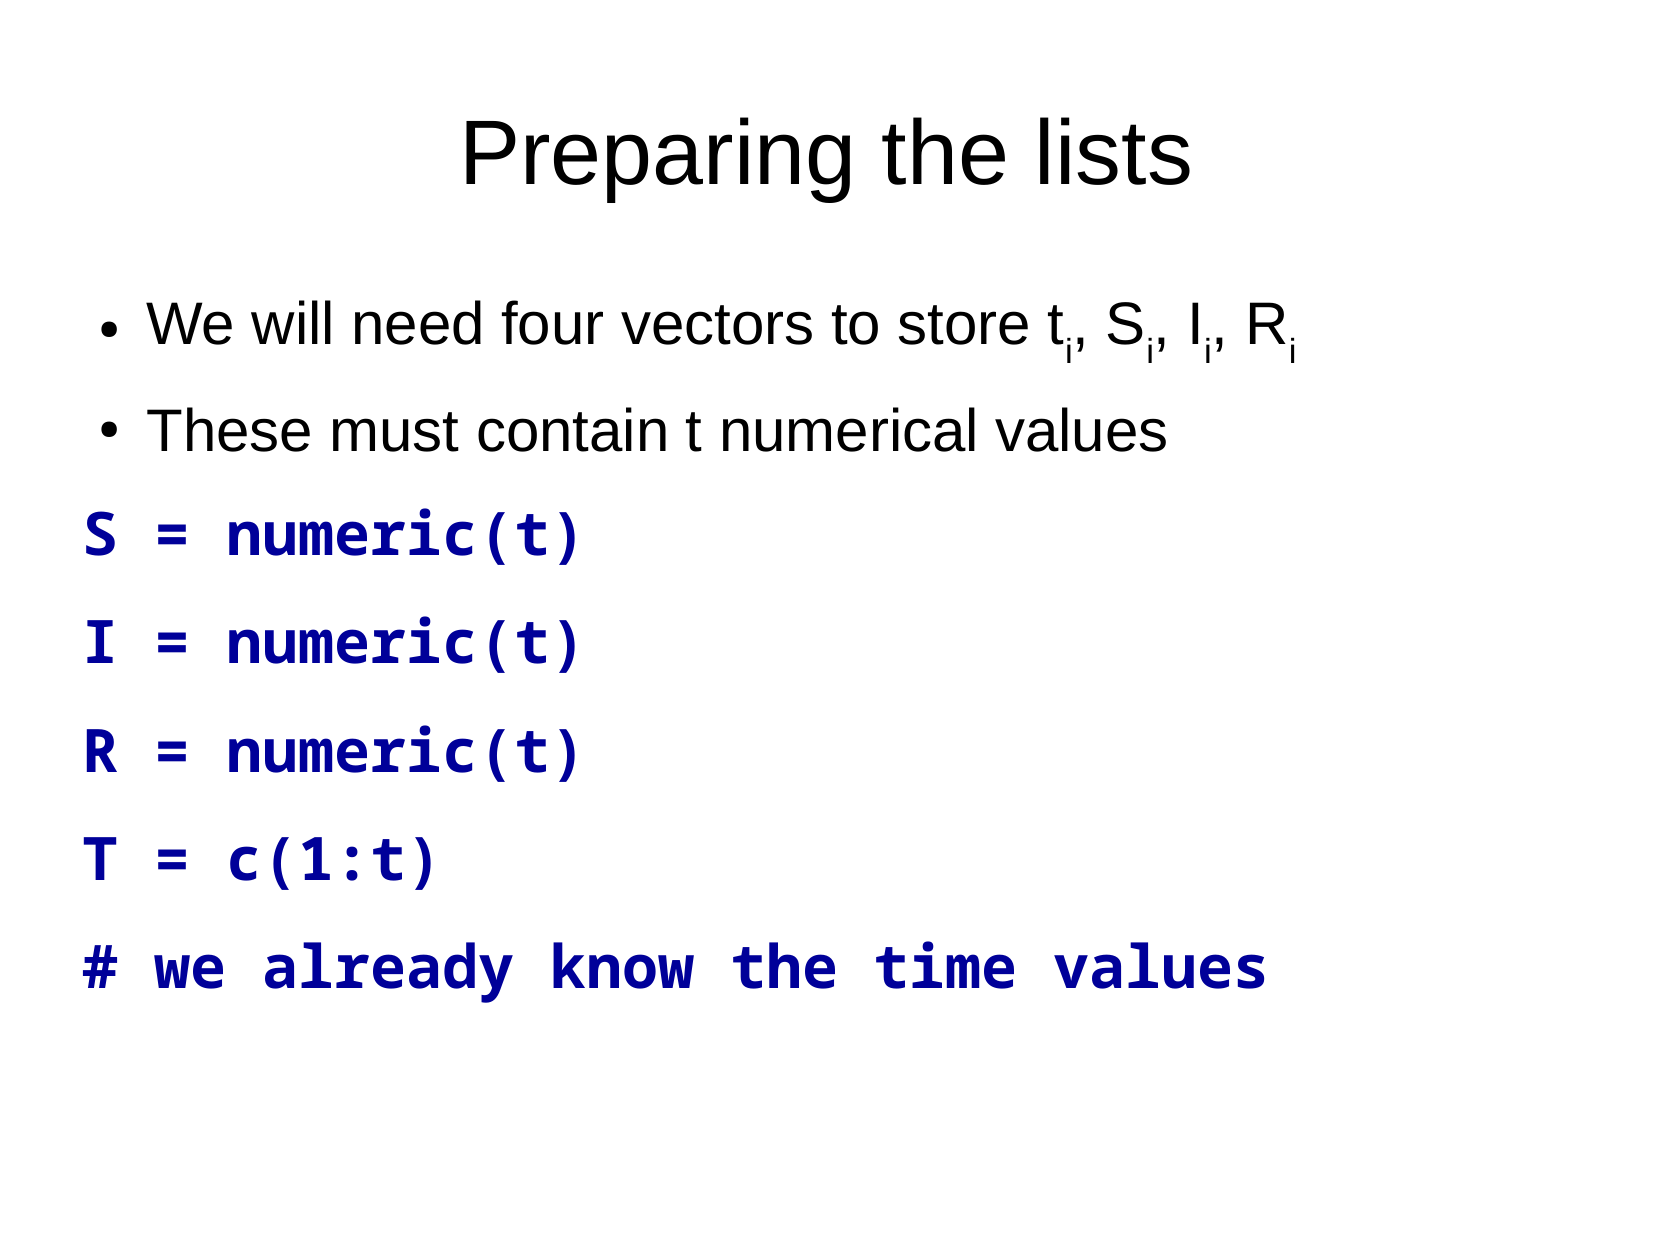

# Preparing the lists
We will need four vectors to store ti, Si, Ii, Ri
These must contain t numerical values
S = numeric(t)
I = numeric(t)
R = numeric(t)
T = c(1:t)
# we already know the time values